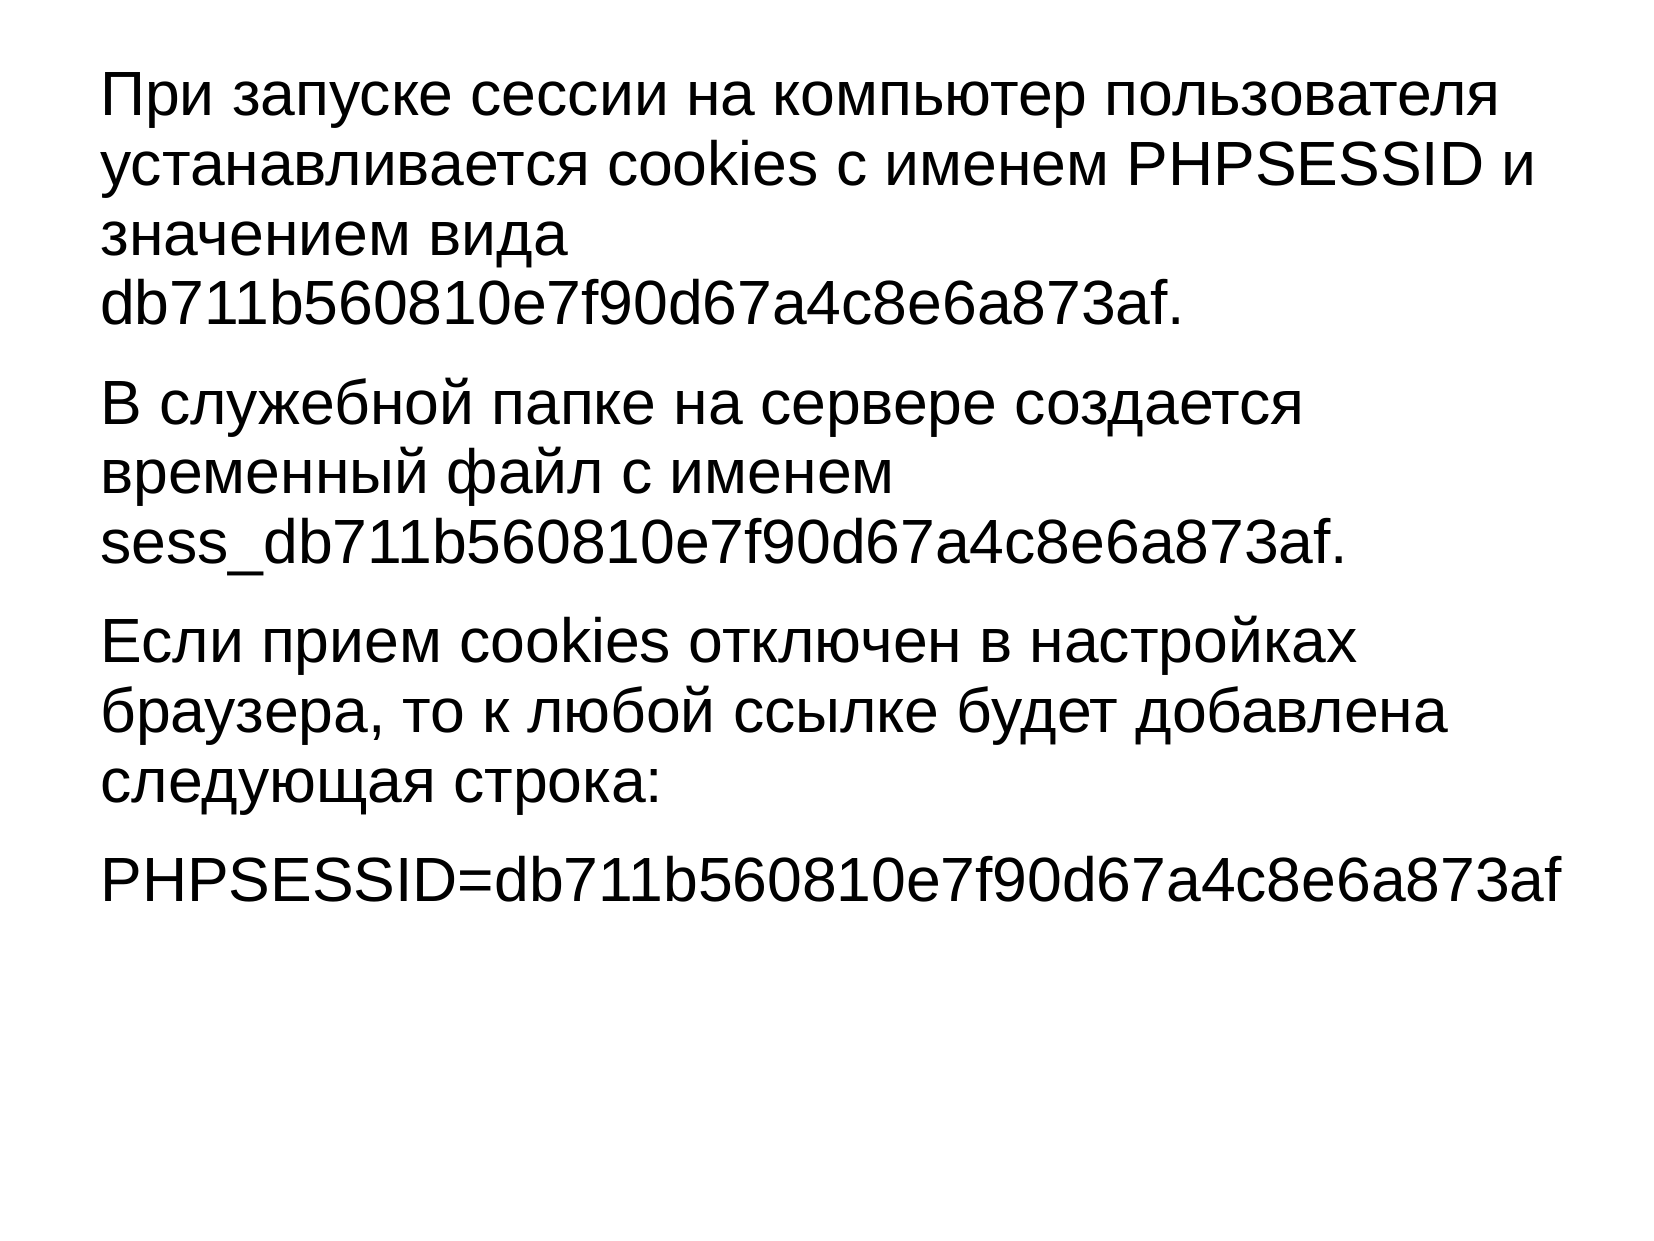

# При запуске сессии на компьютер пользователя устанавливается cookies с именем PHPSESSID и значением вида db711b560810e7f90d67a4c8e6a873af.
В служебной папке на сервере создается временный файл с именем sess_db711b560810e7f90d67a4c8e6a873af.
Если прием cookies отключен в настройках браузера, то к любой ссылке будет добавлена следующая строка:
PHPSESSID=db711b560810e7f90d67a4c8e6a873af